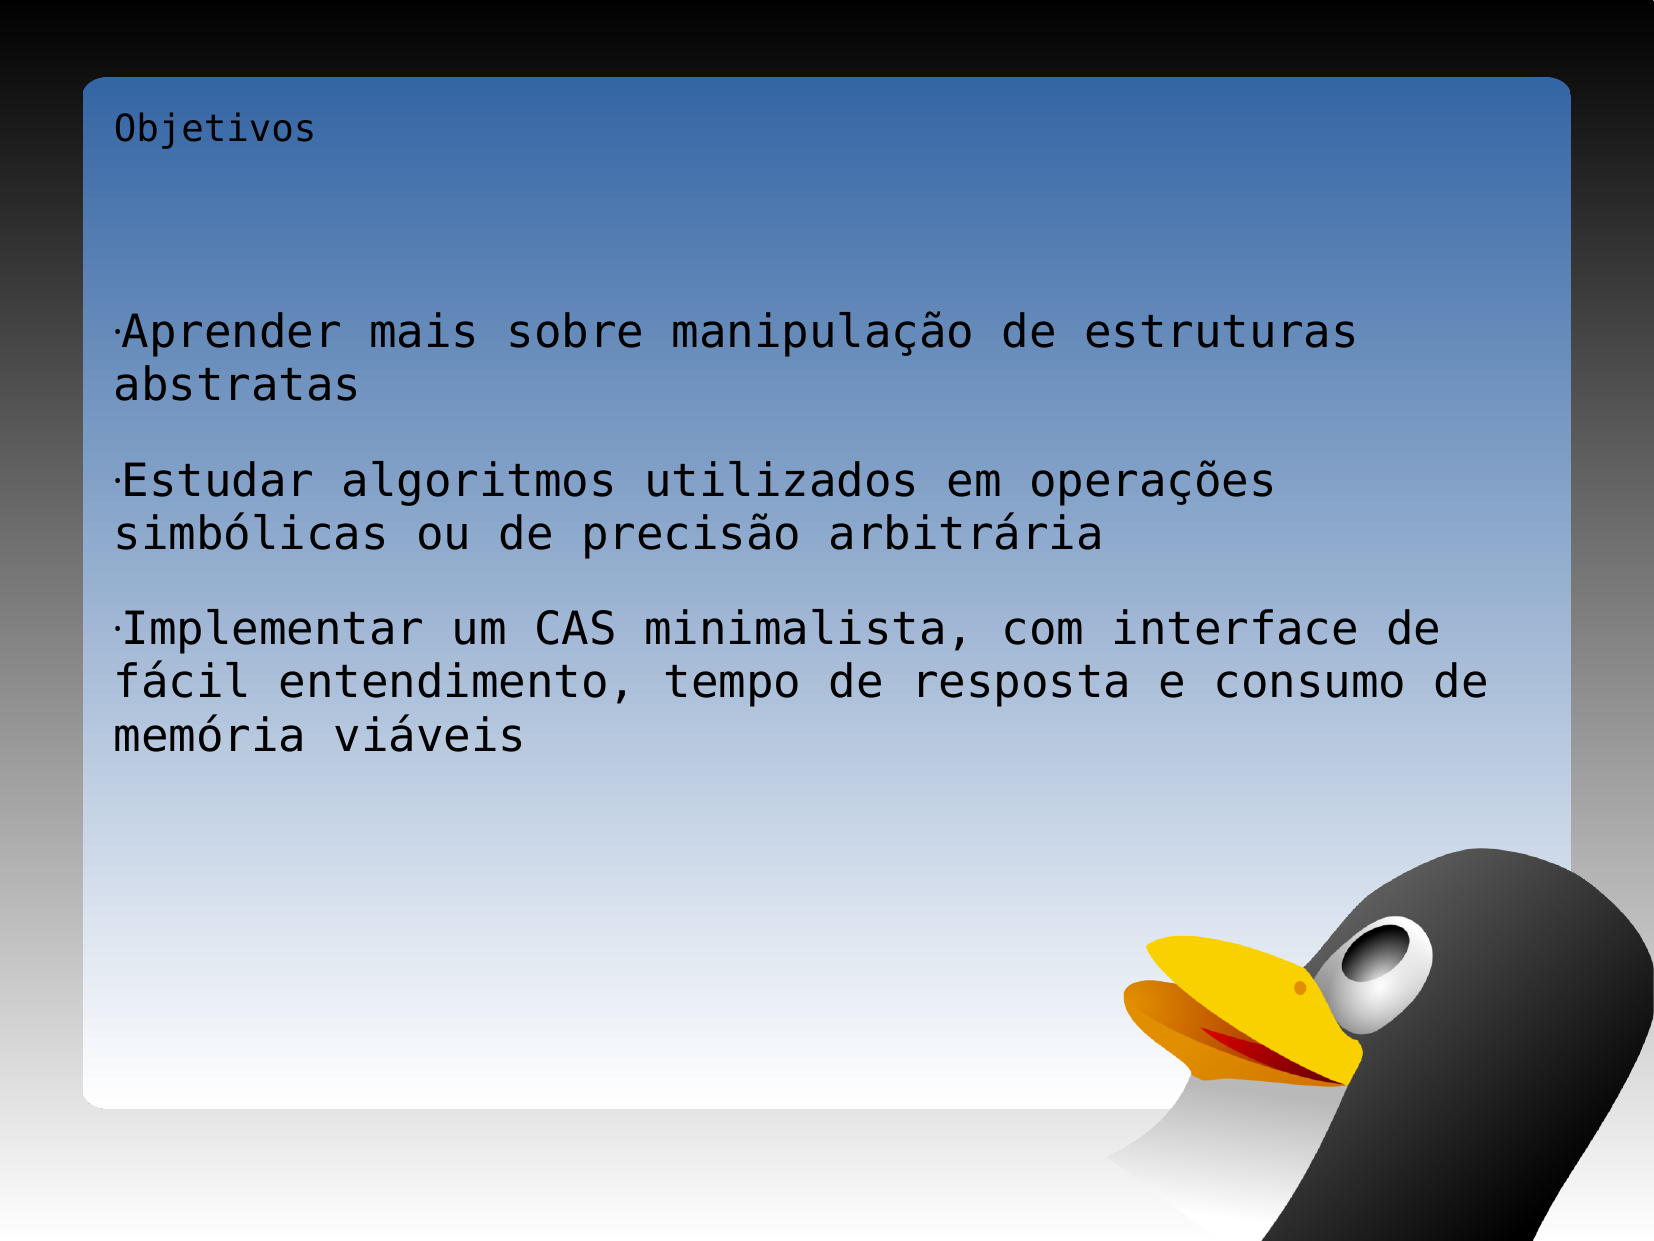

Objetivos
Aprender mais sobre manipulação de estruturas abstratas
Estudar algoritmos utilizados em operações simbólicas ou de precisão arbitrária
Implementar um CAS minimalista, com interface de fácil entendimento, tempo de resposta e consumo de memória viáveis